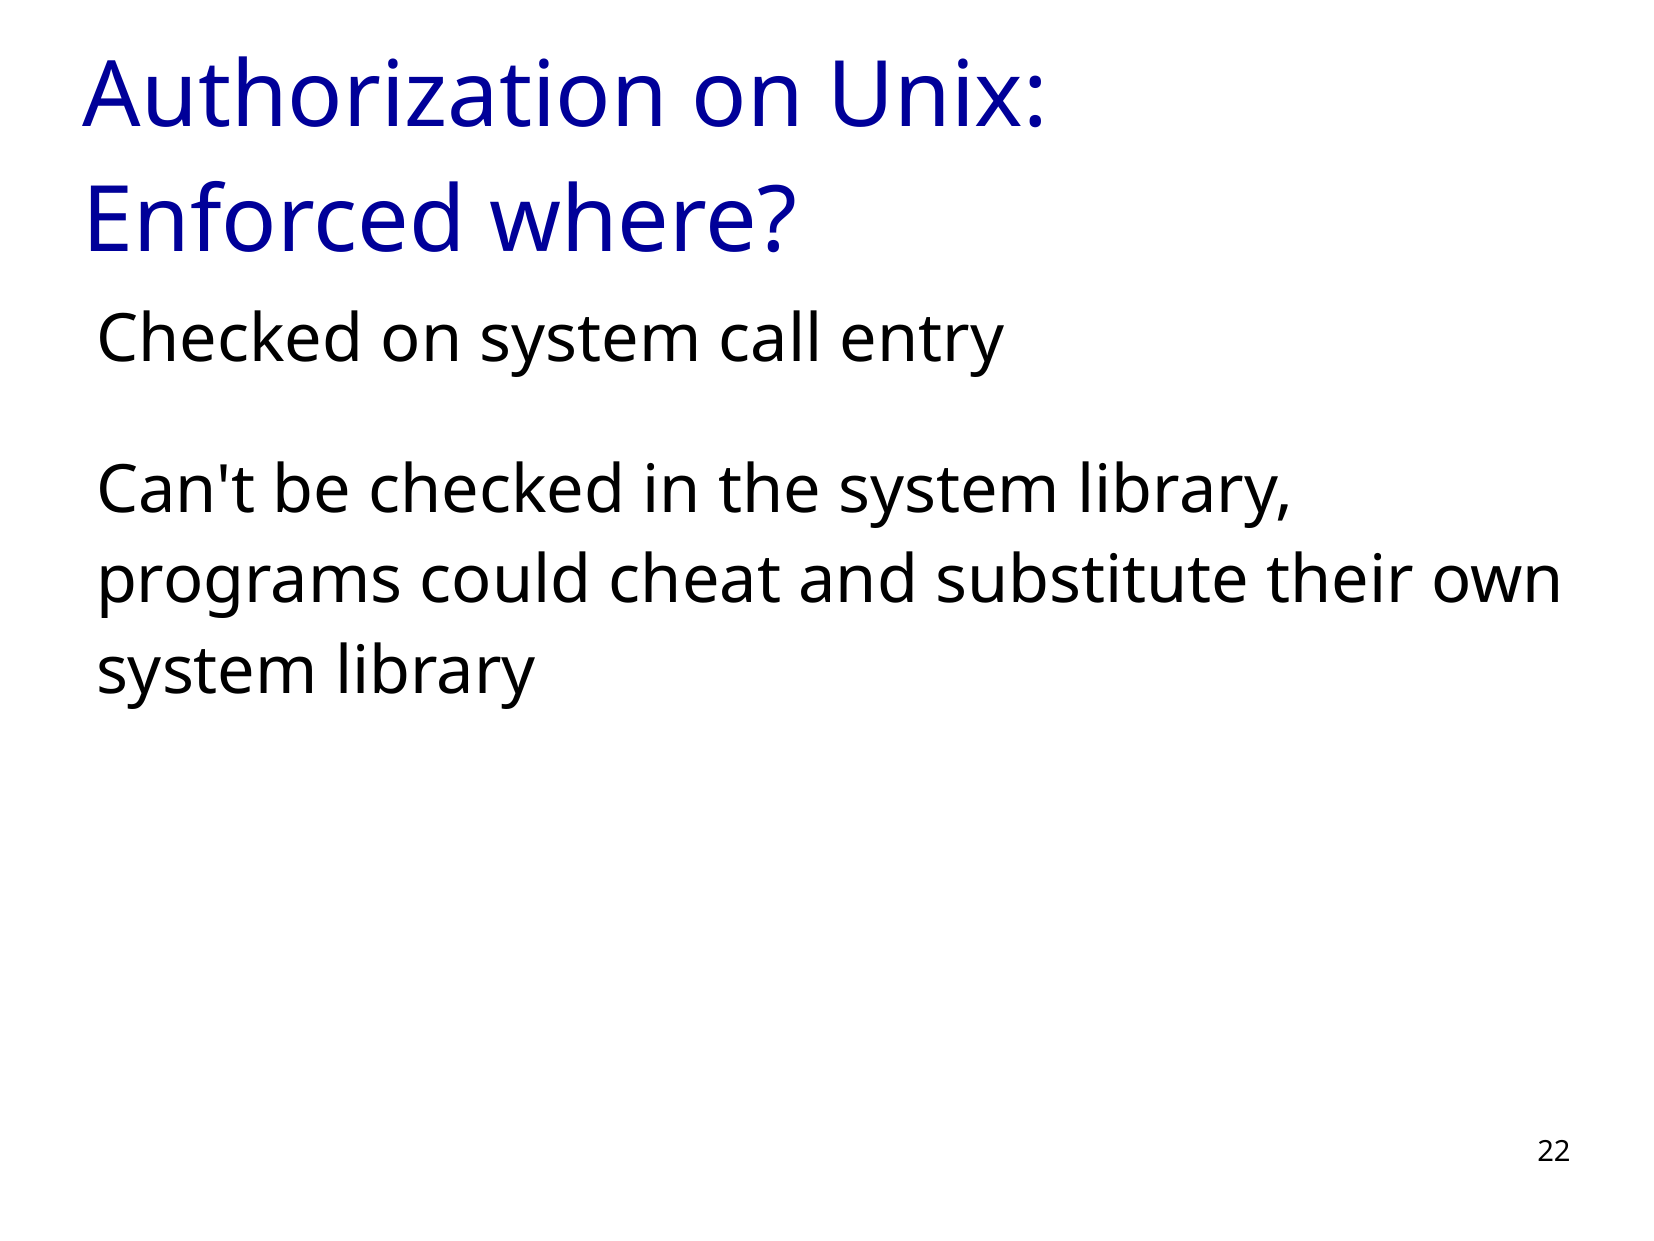

# Authorization on Unix: Enforced where?
Checked on system call entry
Can't be checked in the system library, programs could cheat and substitute their own system library
22